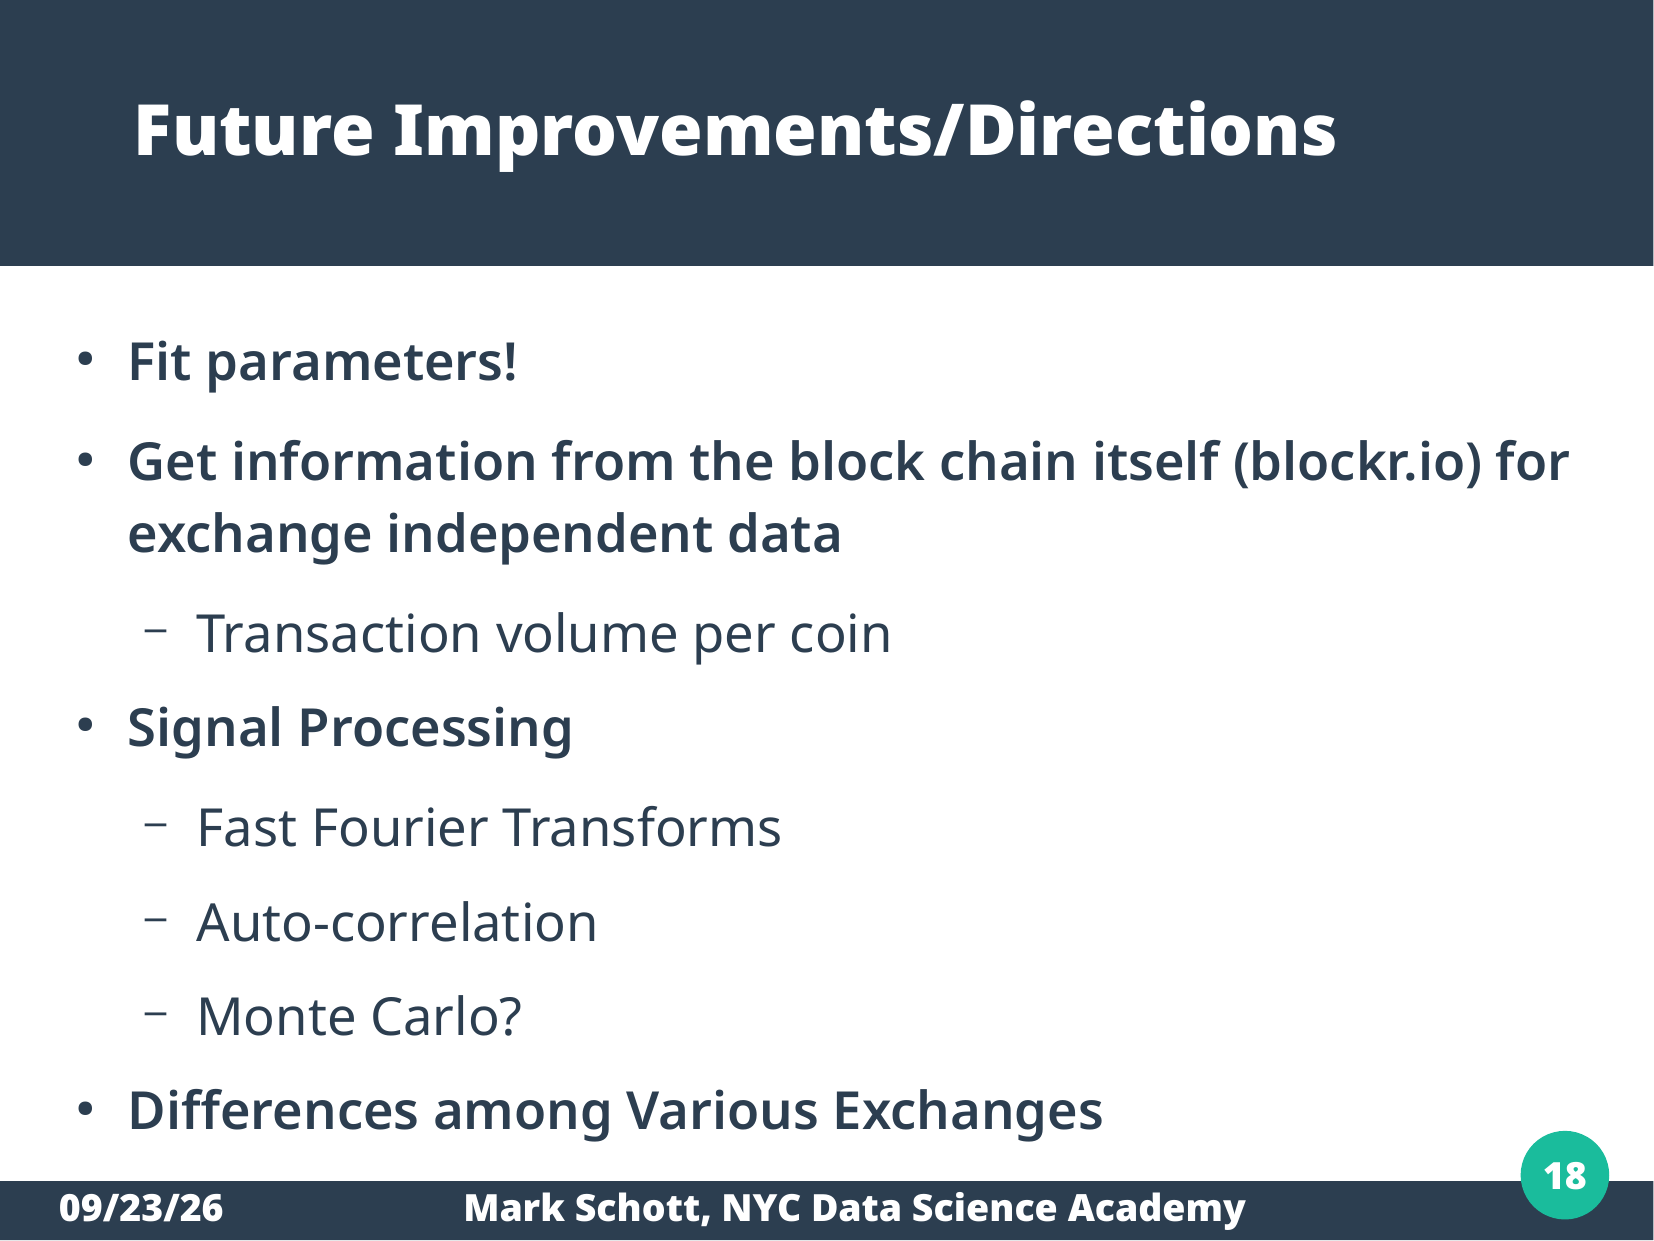

# Future Improvements/Directions
Fit parameters!
Get information from the block chain itself (blockr.io) for exchange independent data
Transaction volume per coin
Signal Processing
Fast Fourier Transforms
Auto-correlation
Monte Carlo?
Differences among Various Exchanges
18
Mark Schott, NYC Data Science Academy